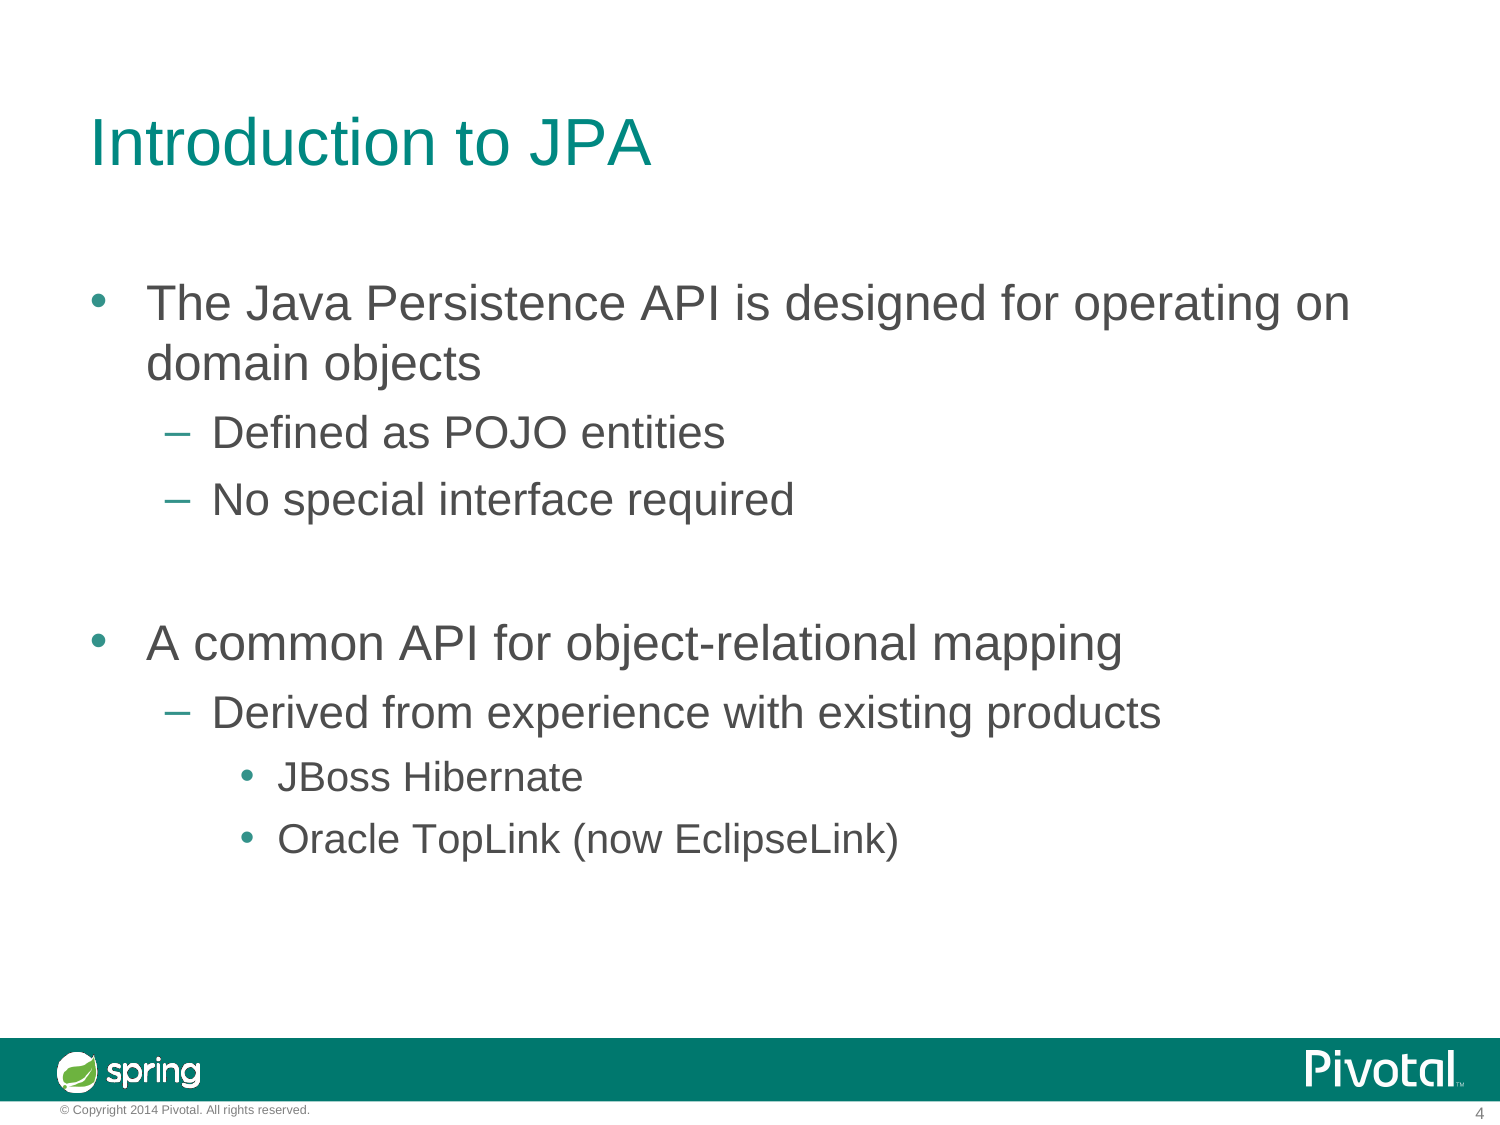

# Introduction to JPA
The Java Persistence API is designed for operating on domain objects
Defined as POJO entities
No special interface required
A common API for object-relational mapping
Derived from experience with existing products
JBoss Hibernate
Oracle TopLink (now EclipseLink)